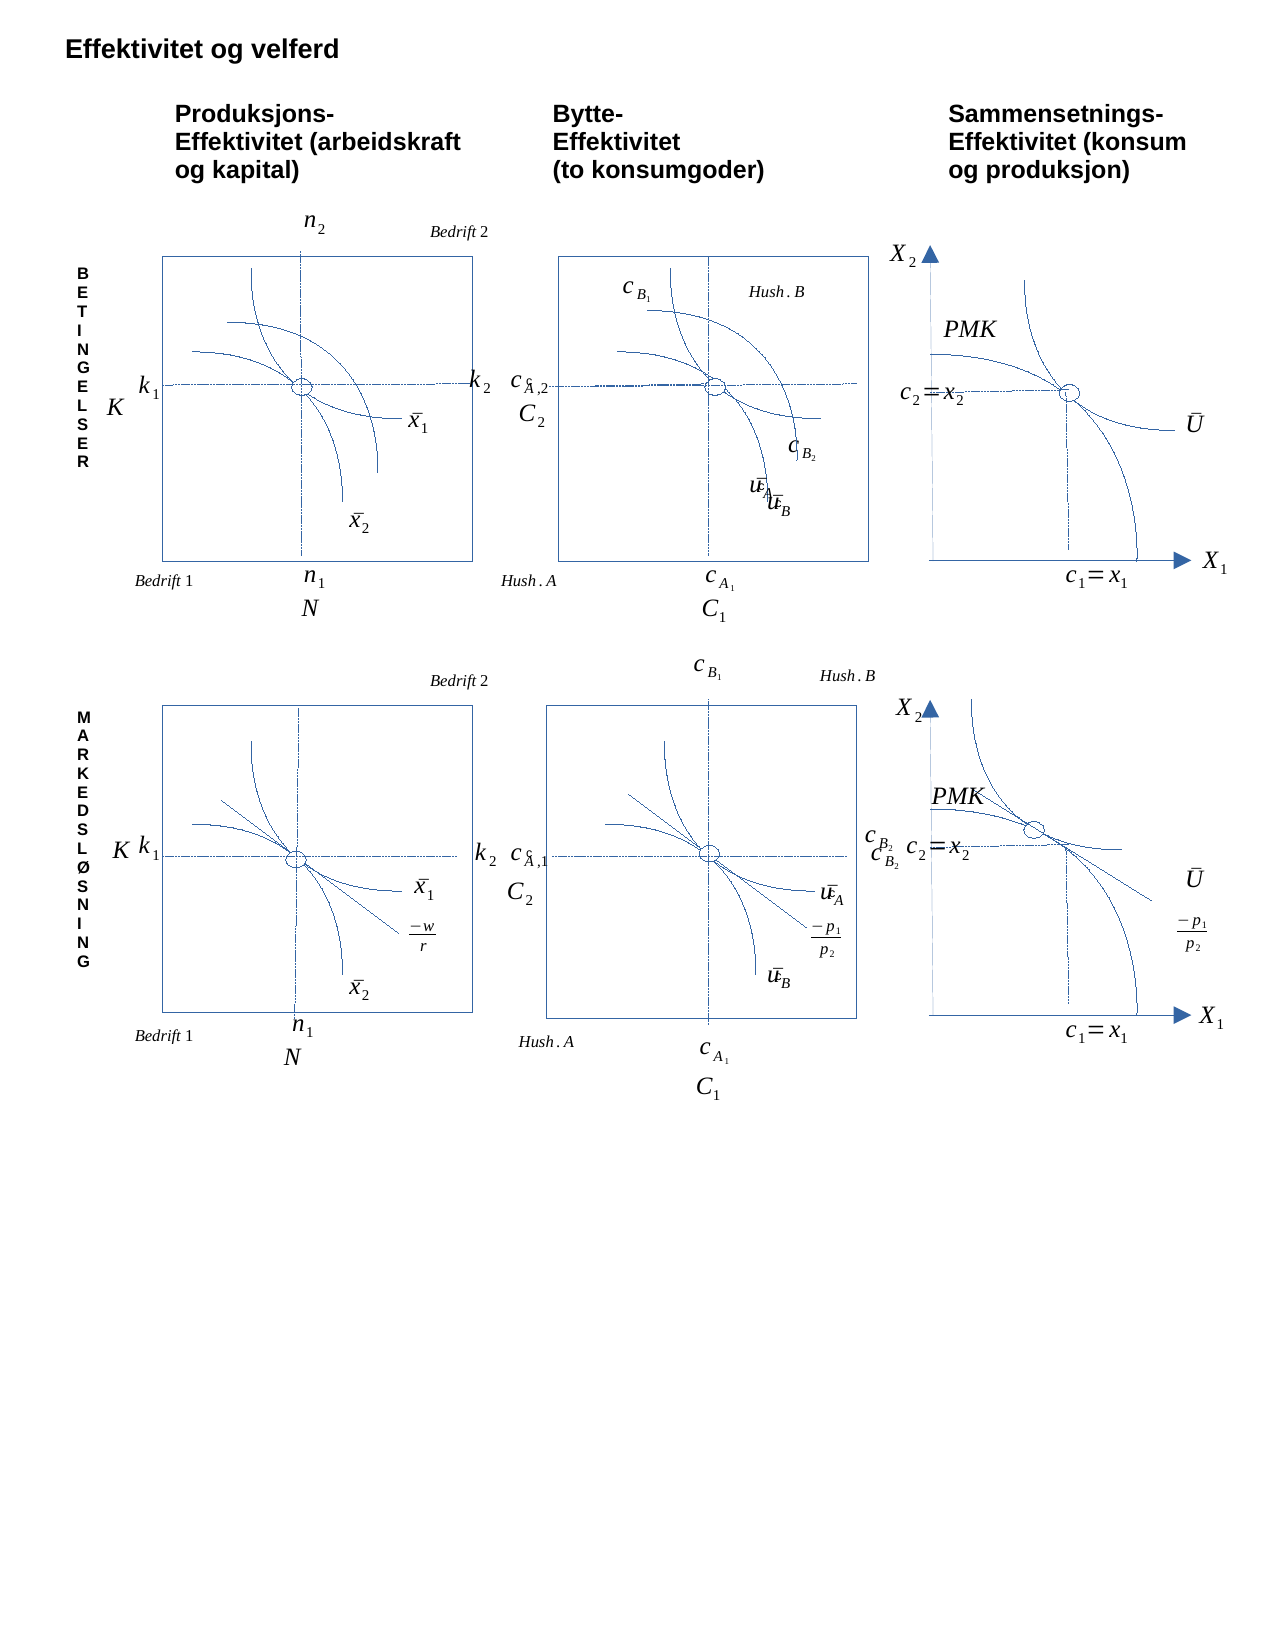

Effektivitet og velferd
Produksjons-
Effektivitet (arbeidskraft
og kapital)
Bytte-
Effektivitet
(to konsumgoder)
Sammensetnings-
Effektivitet (konsum
og produksjon)
B
E
T
I
N
G
E
L
S
E
R
M
A
R
K
E
D
S
L
Ø
S
N
I
N
G